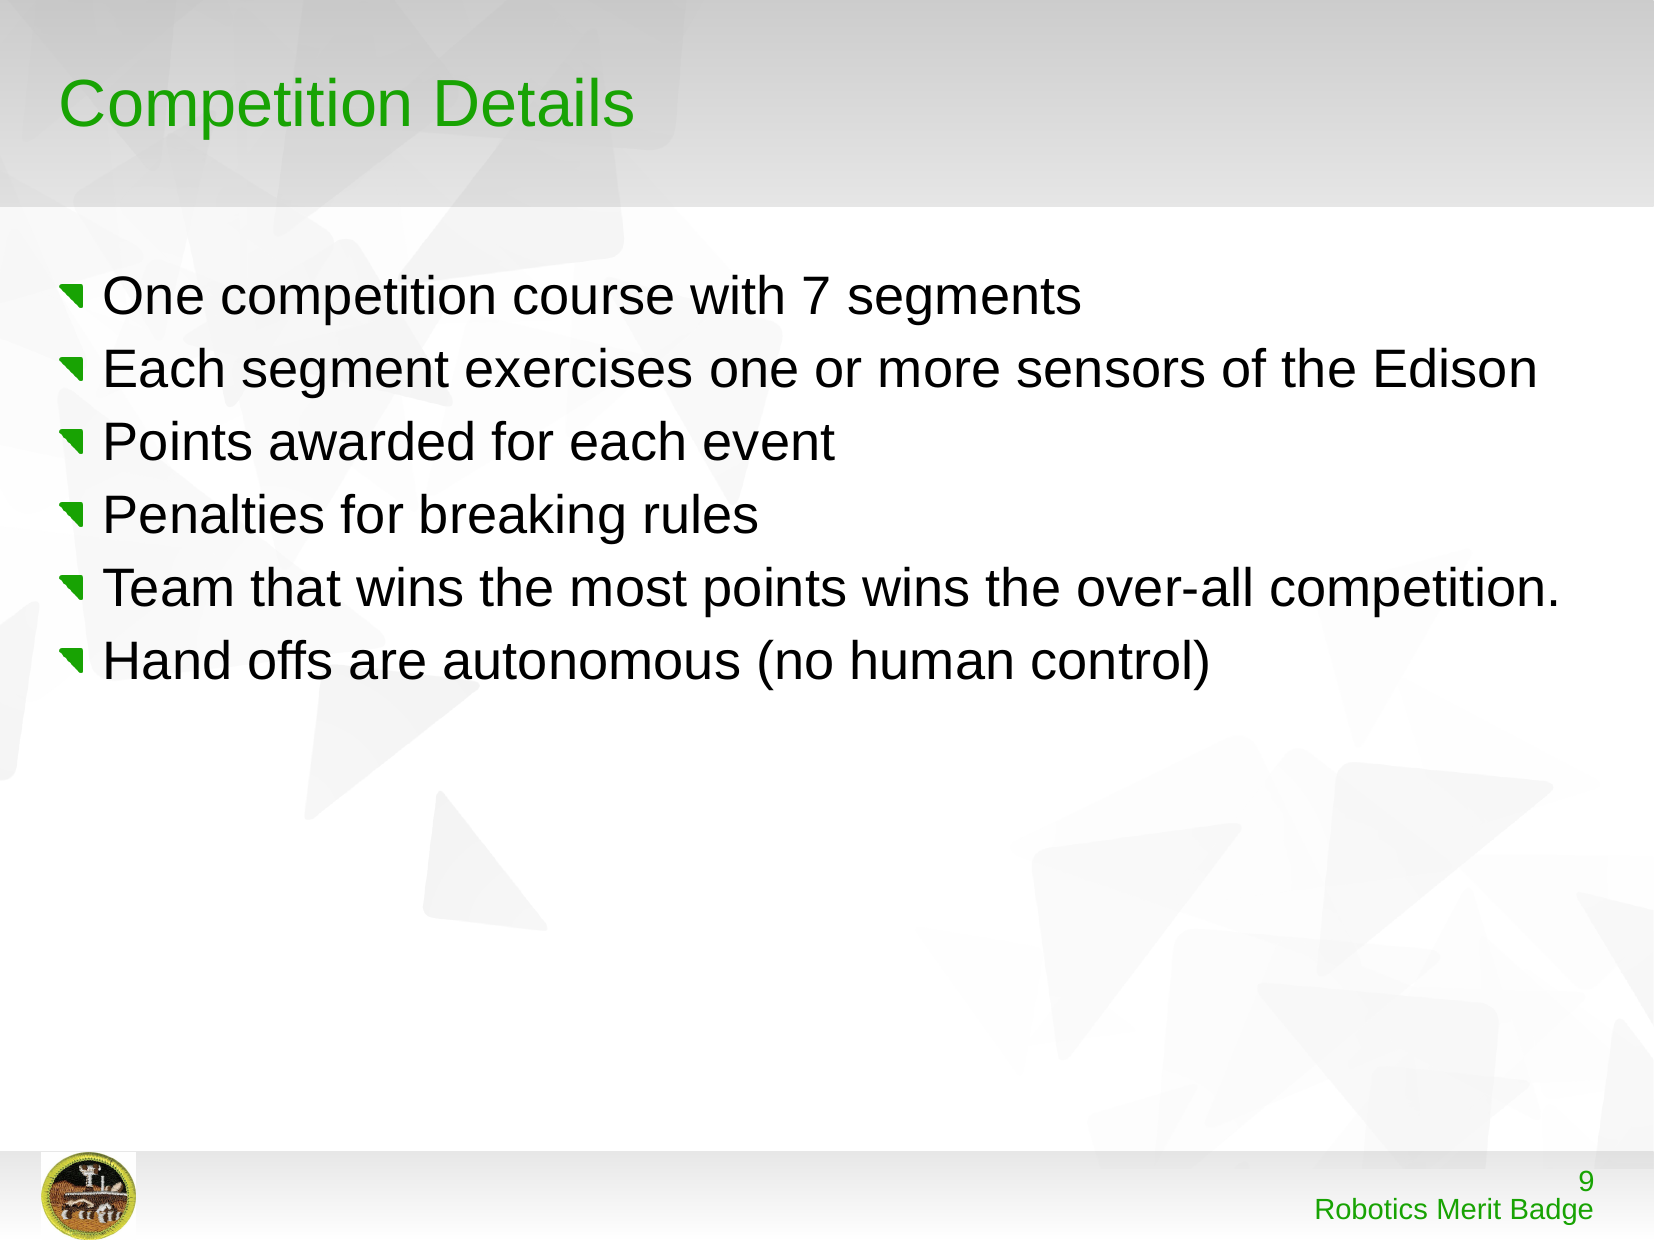

# Competition Details
One competition course with 7 segments
Each segment exercises one or more sensors of the Edison
Points awarded for each event
Penalties for breaking rules
Team that wins the most points wins the over-all competition.
Hand offs are autonomous (no human control)
9
Robotics Merit Badge